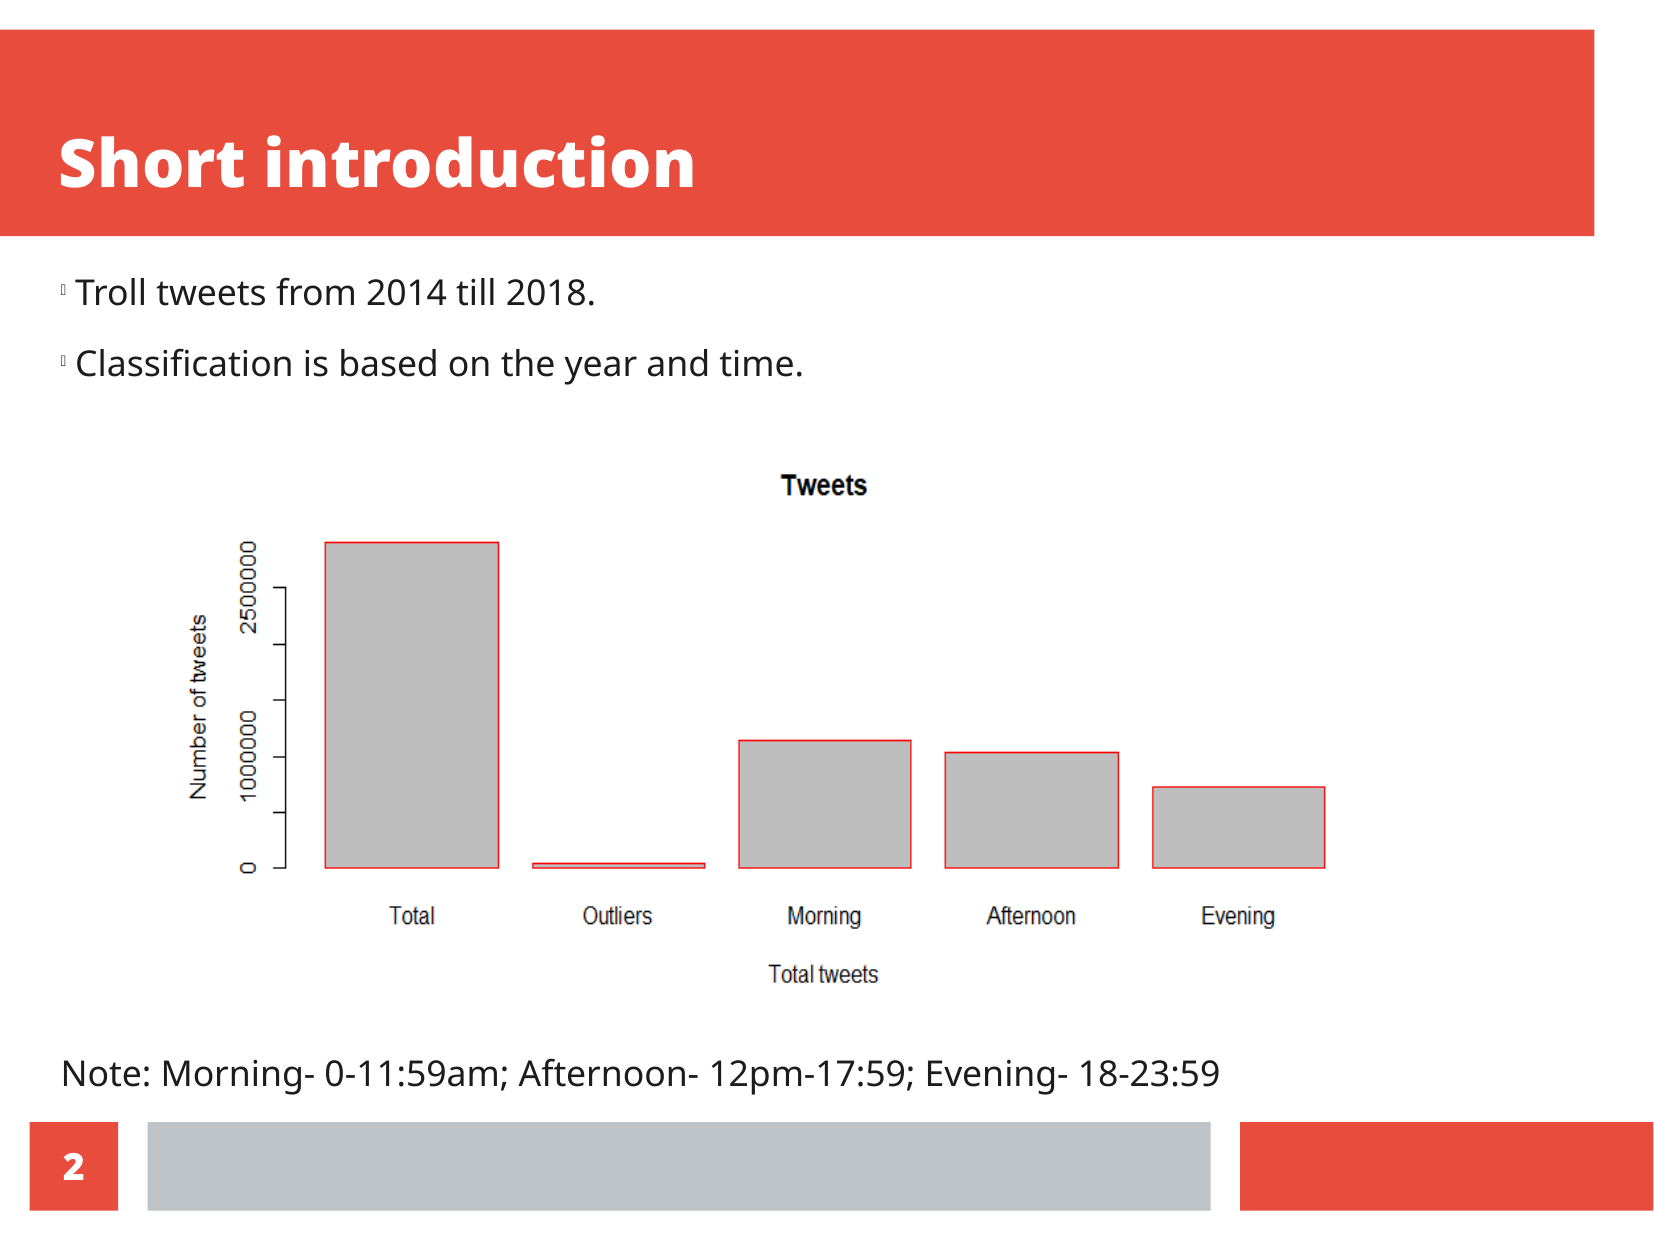

# Short introduction
 Troll tweets from 2014 till 2018.
 Classification is based on the year and time.
Note: Morning- 0-11:59am; Afternoon- 12pm-17:59; Evening- 18-23:59
2